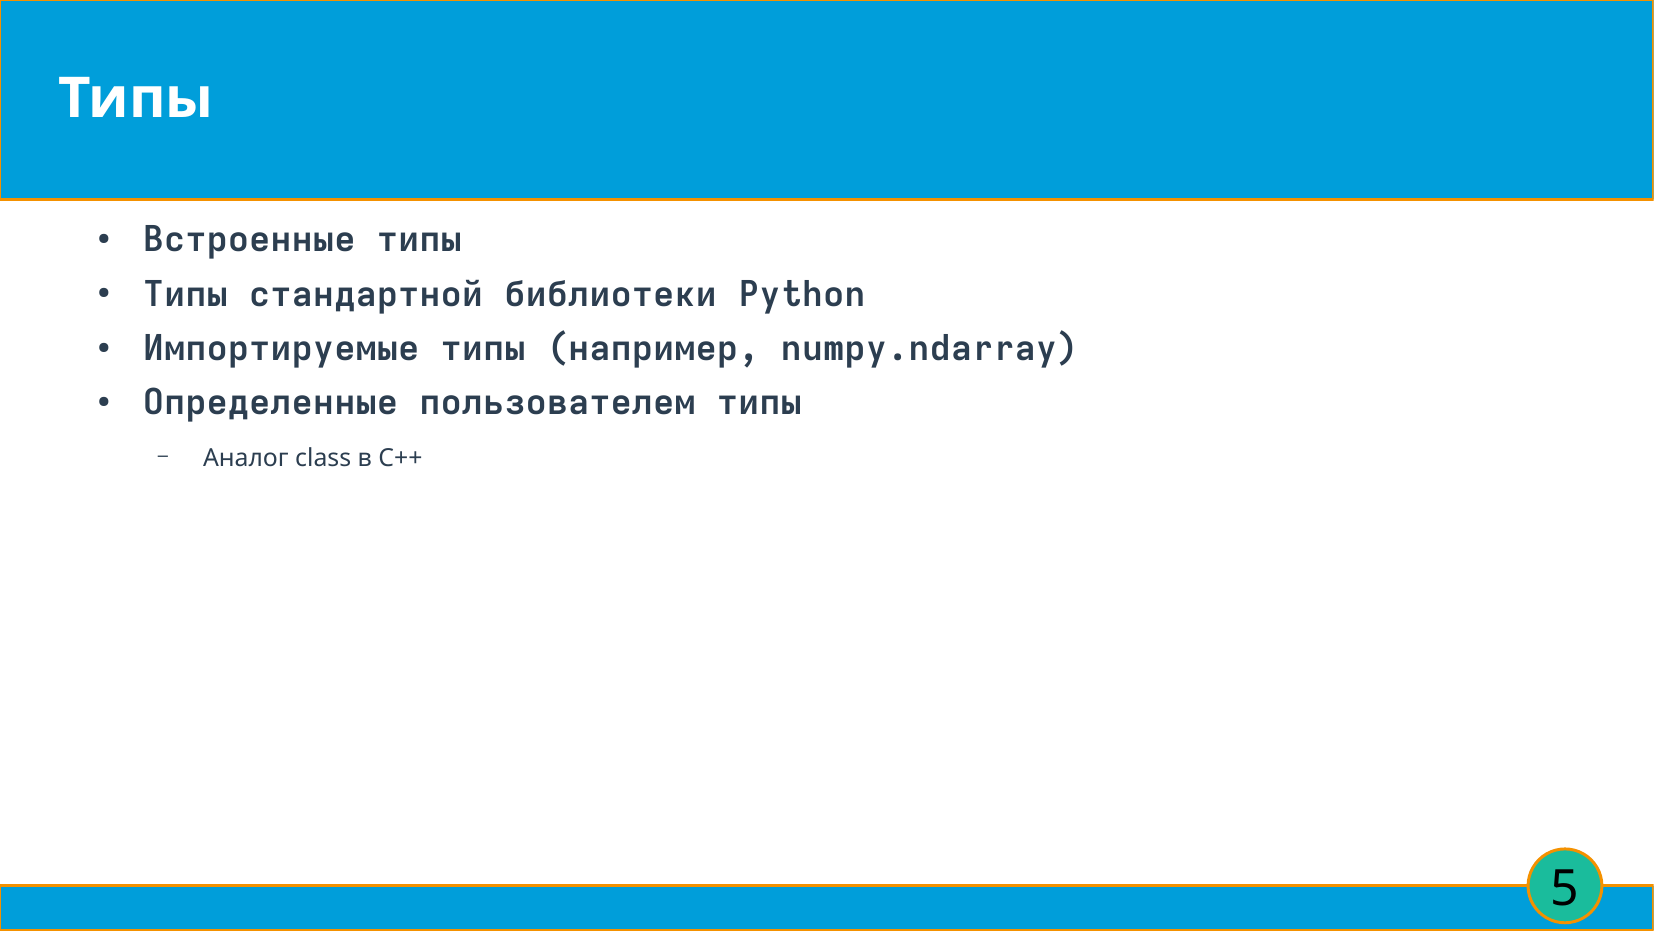

# Типы
Встроенные типы
Типы стандартной библиотеки Python
Импортируемые типы (например, numpy.ndarray)
Определенные пользователем типы
Аналог class в C++